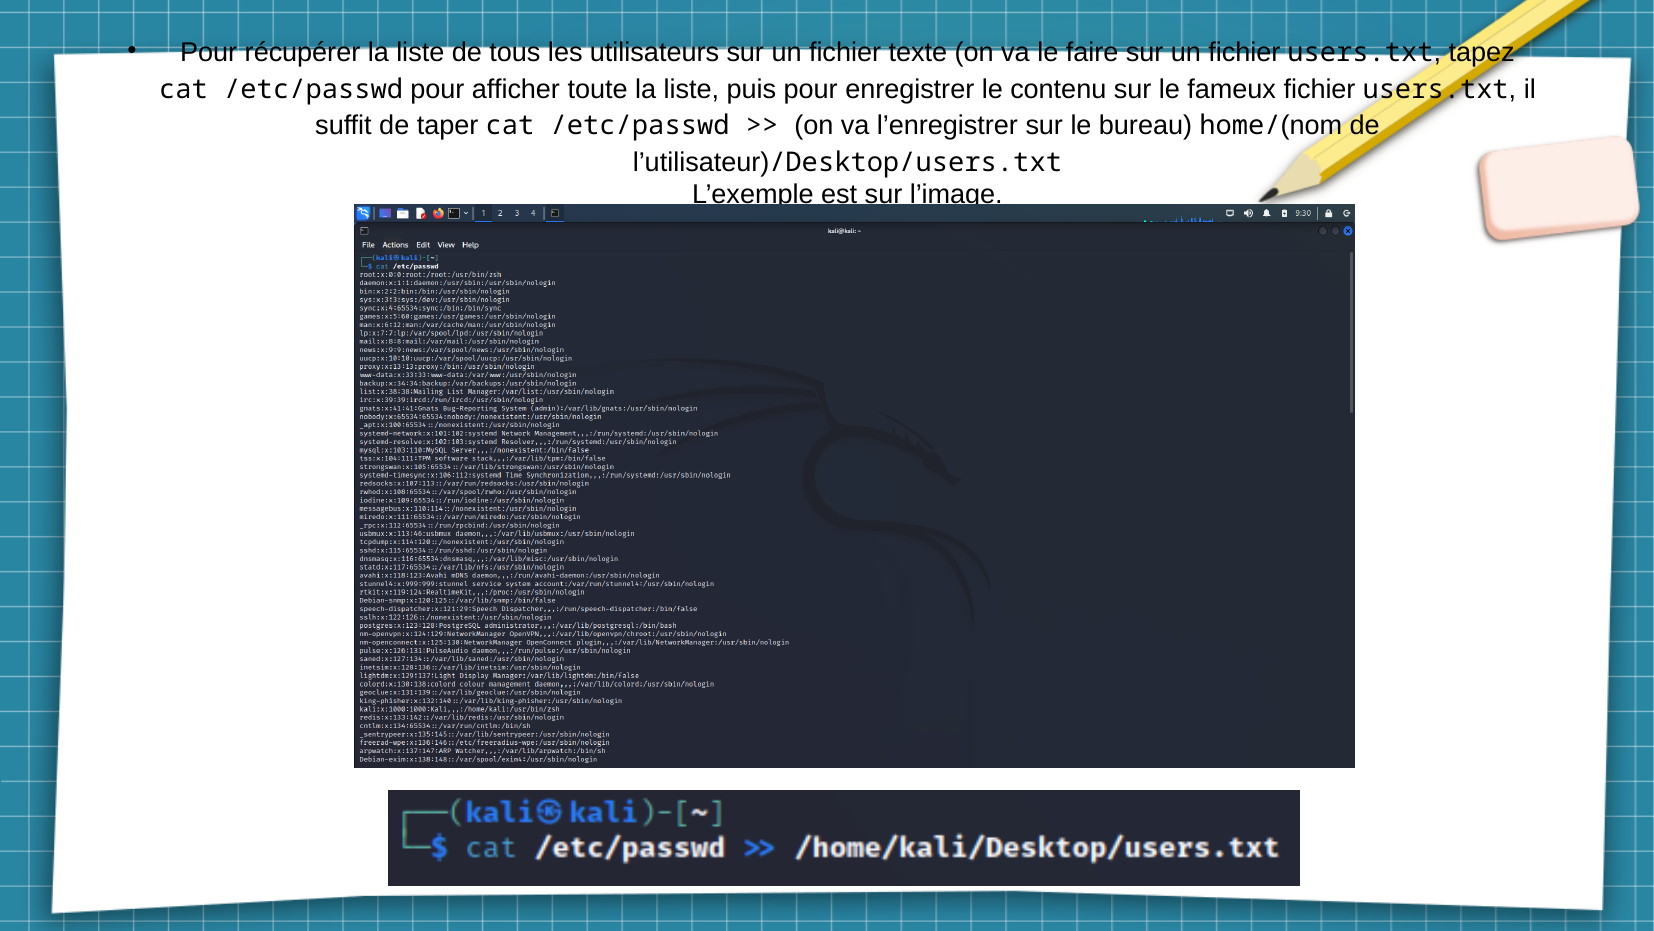

# Pour récupérer la liste de tous les utilisateurs sur un fichier texte (on va le faire sur un fichier users.txt, tapez cat /etc/passwd pour afficher toute la liste, puis pour enregistrer le contenu sur le fameux fichier users.txt, il suffit de taper cat /etc/passwd >> (on va l’enregistrer sur le bureau) home/(nom de l’utilisateur)/Desktop/users.txt L’exemple est sur l’image.